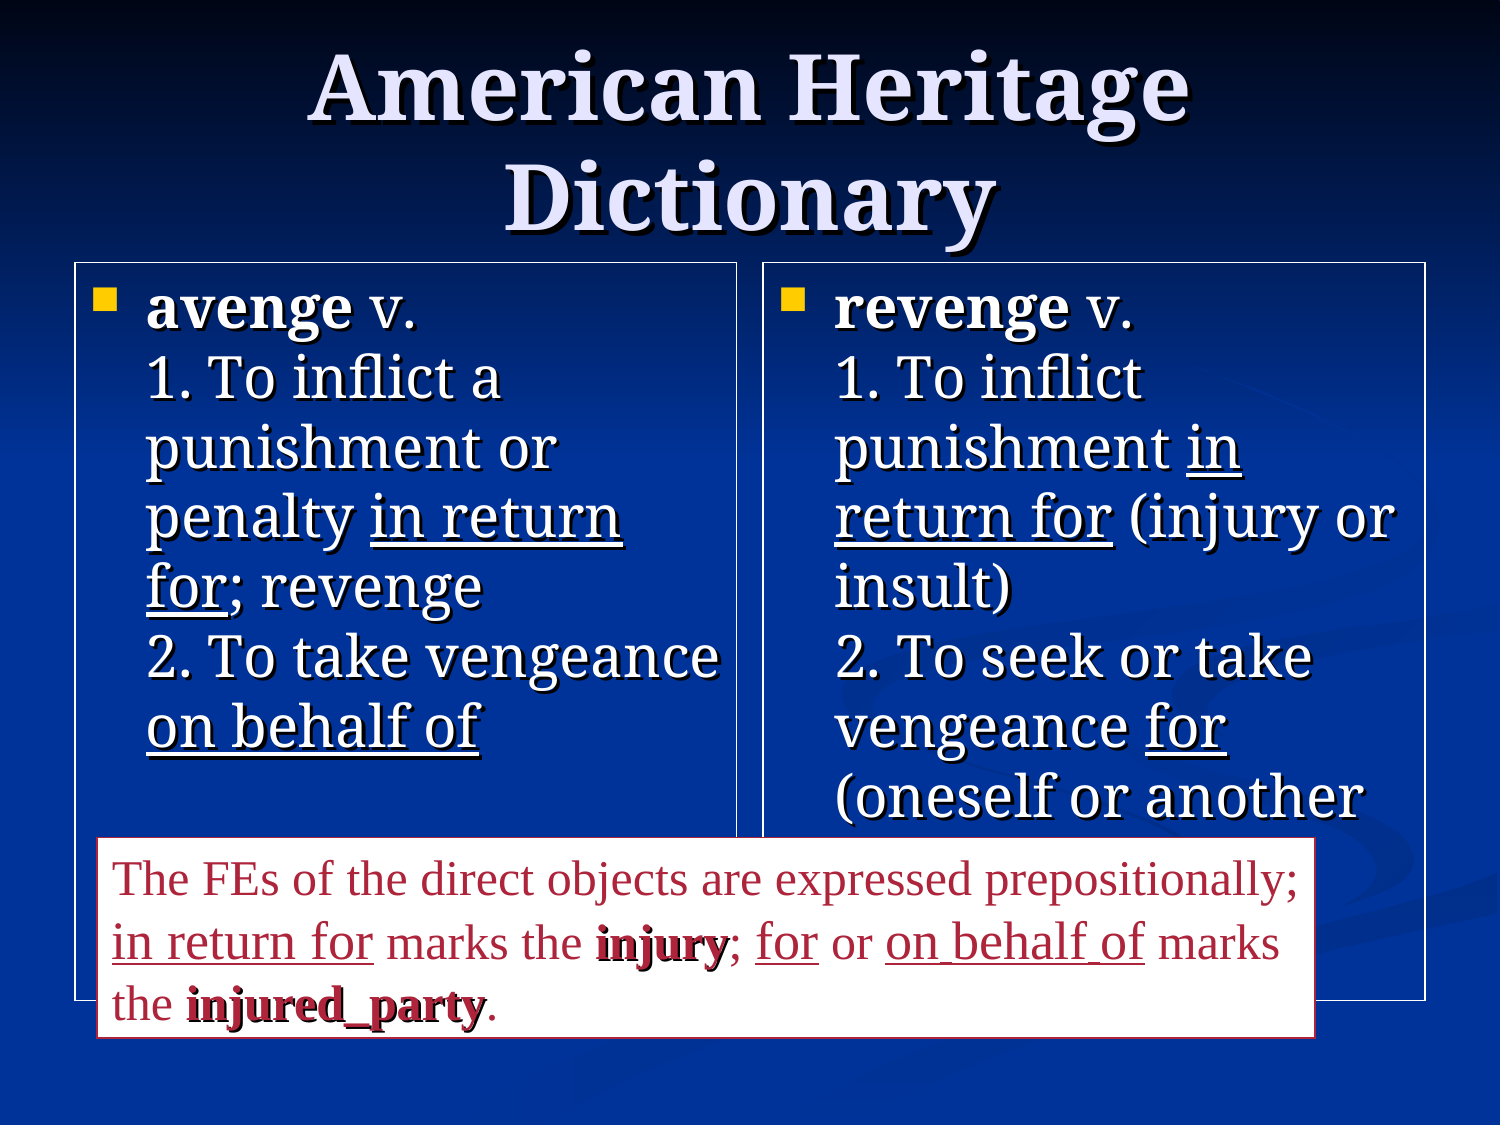

# American Heritage Dictionary
avenge v.
1. To inflict a punishment or penalty in return for; revenge
2. To take vengeance on behalf of
revenge v.
1. To inflict punishment in return for (injury or insult)
2. To seek or take vengeance for (oneself or another person); avenge
The FEs of the direct objects are expressed prepositionally;
in return for marks the injury; for or on behalf of marks
the injured_party.